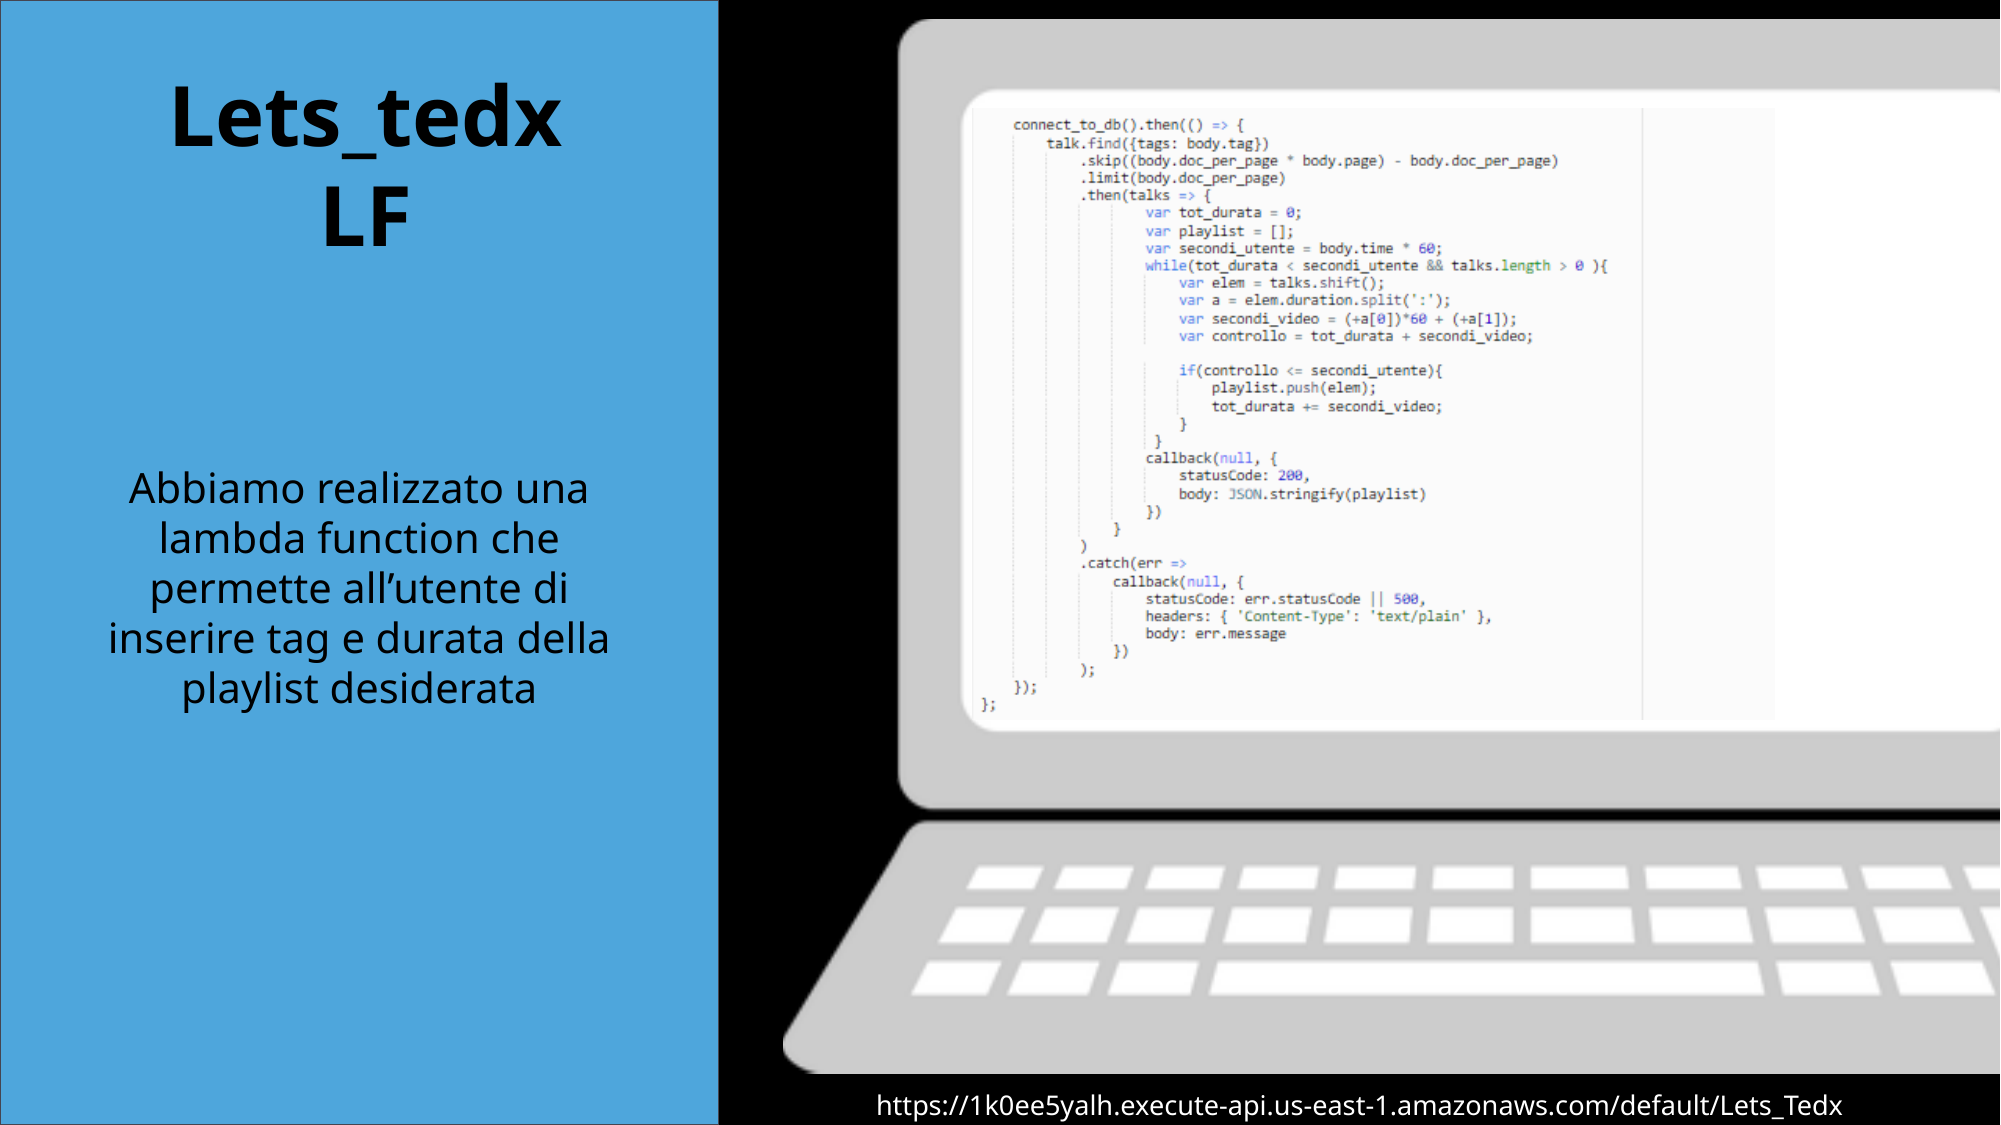

Lets_tedx
LF
Abbiamo realizzato una lambda function che permette all’utente di inserire tag e durata della playlist desiderata
https://1k0ee5yalh.execute-api.us-east-1.amazonaws.com/default/Lets_Tedx